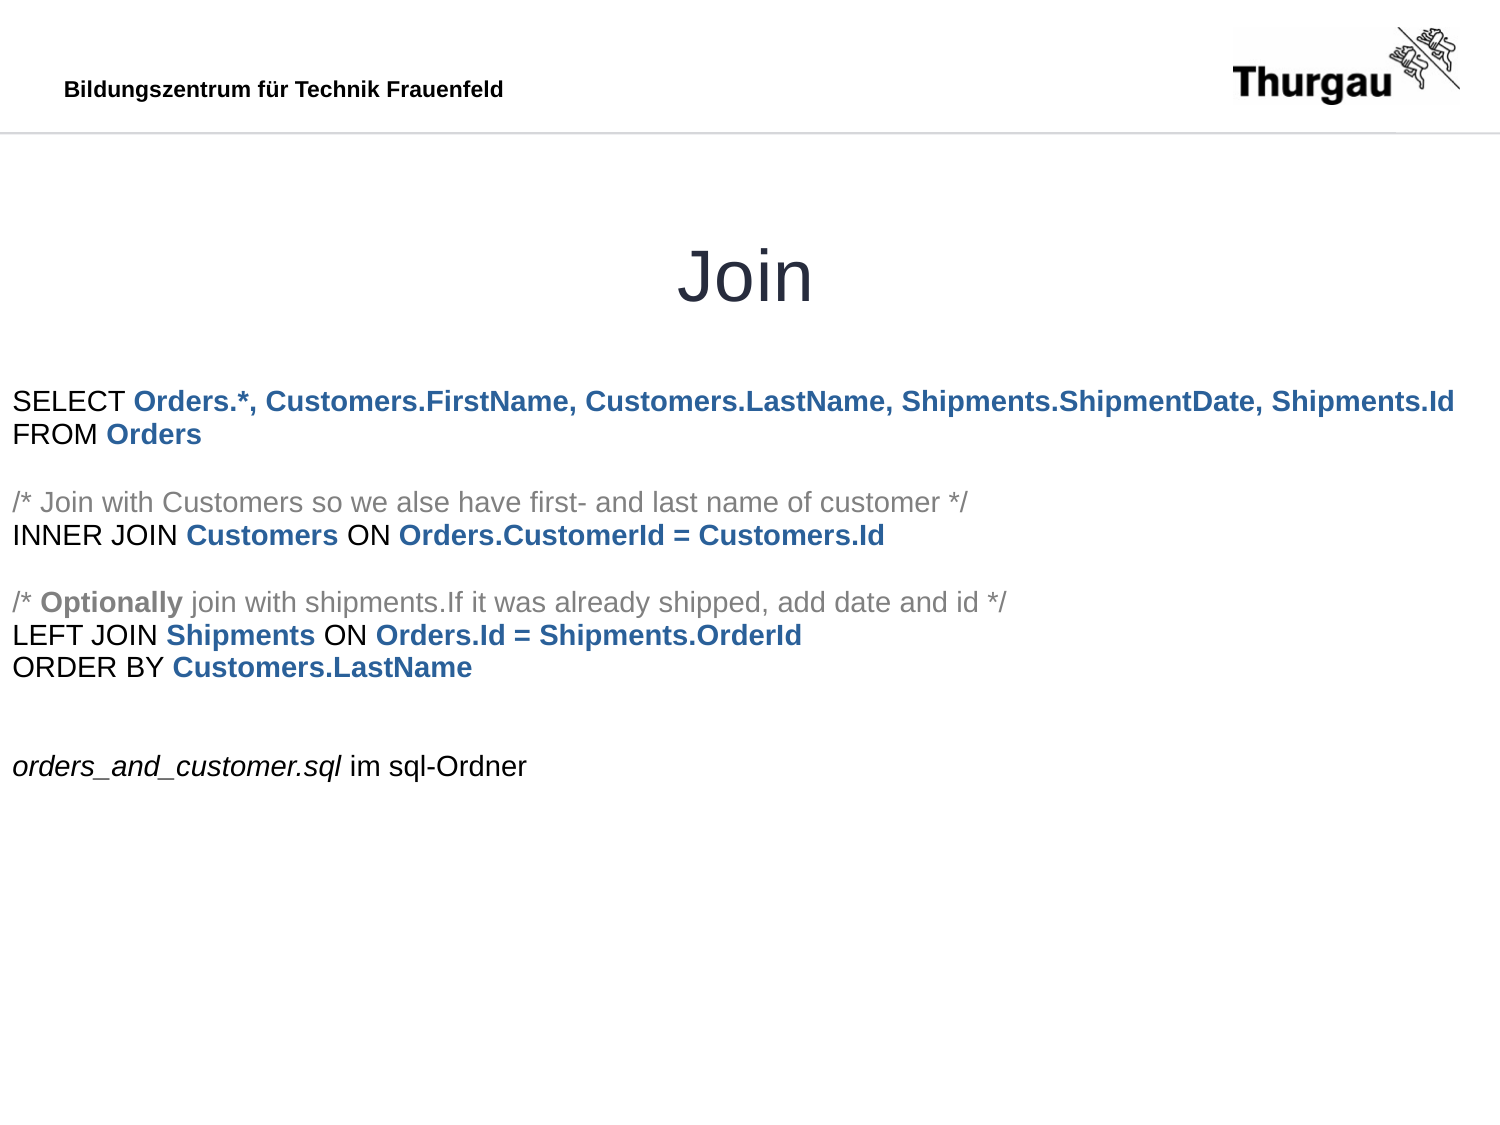

Bildungszentrum für Technik Frauenfeld
Join
SELECT Orders.*, Customers.FirstName, Customers.LastName, Shipments.ShipmentDate, Shipments.Id
FROM Orders
/* Join with Customers so we alse have first- and last name of customer */
INNER JOIN Customers ON Orders.CustomerId = Customers.Id
/* Optionally join with shipments.If it was already shipped, add date and id */
LEFT JOIN Shipments ON Orders.Id = Shipments.OrderId
ORDER BY Customers.LastName
orders_and_customer.sql im sql-Ordner